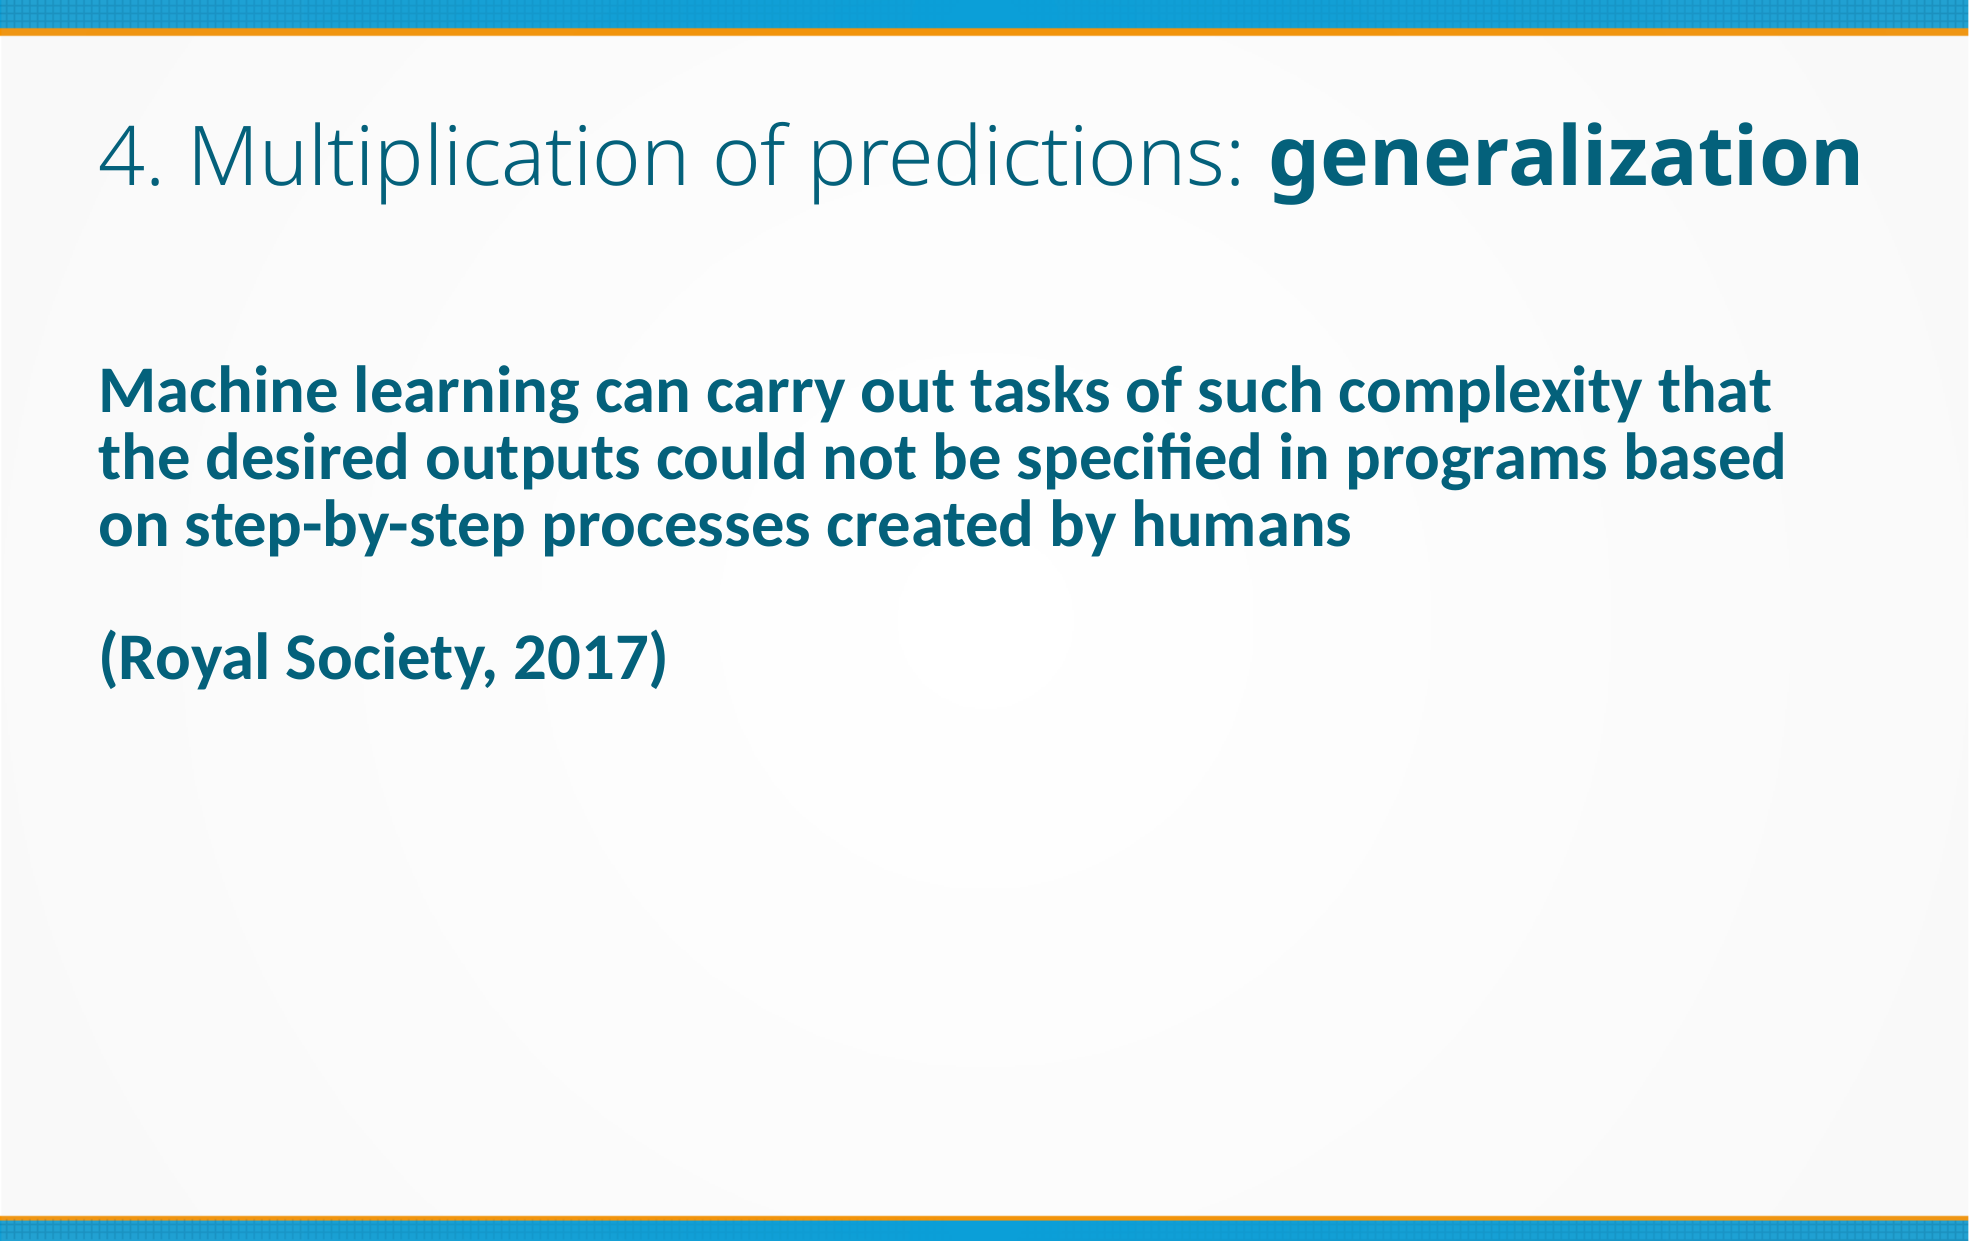

# 4. Multiplication of predictions: generalization
Machine learning can carry out tasks of such complexity that the desired outputs could not be specified in programs based on step-by-step processes created by humans
(Royal Society, 2017)